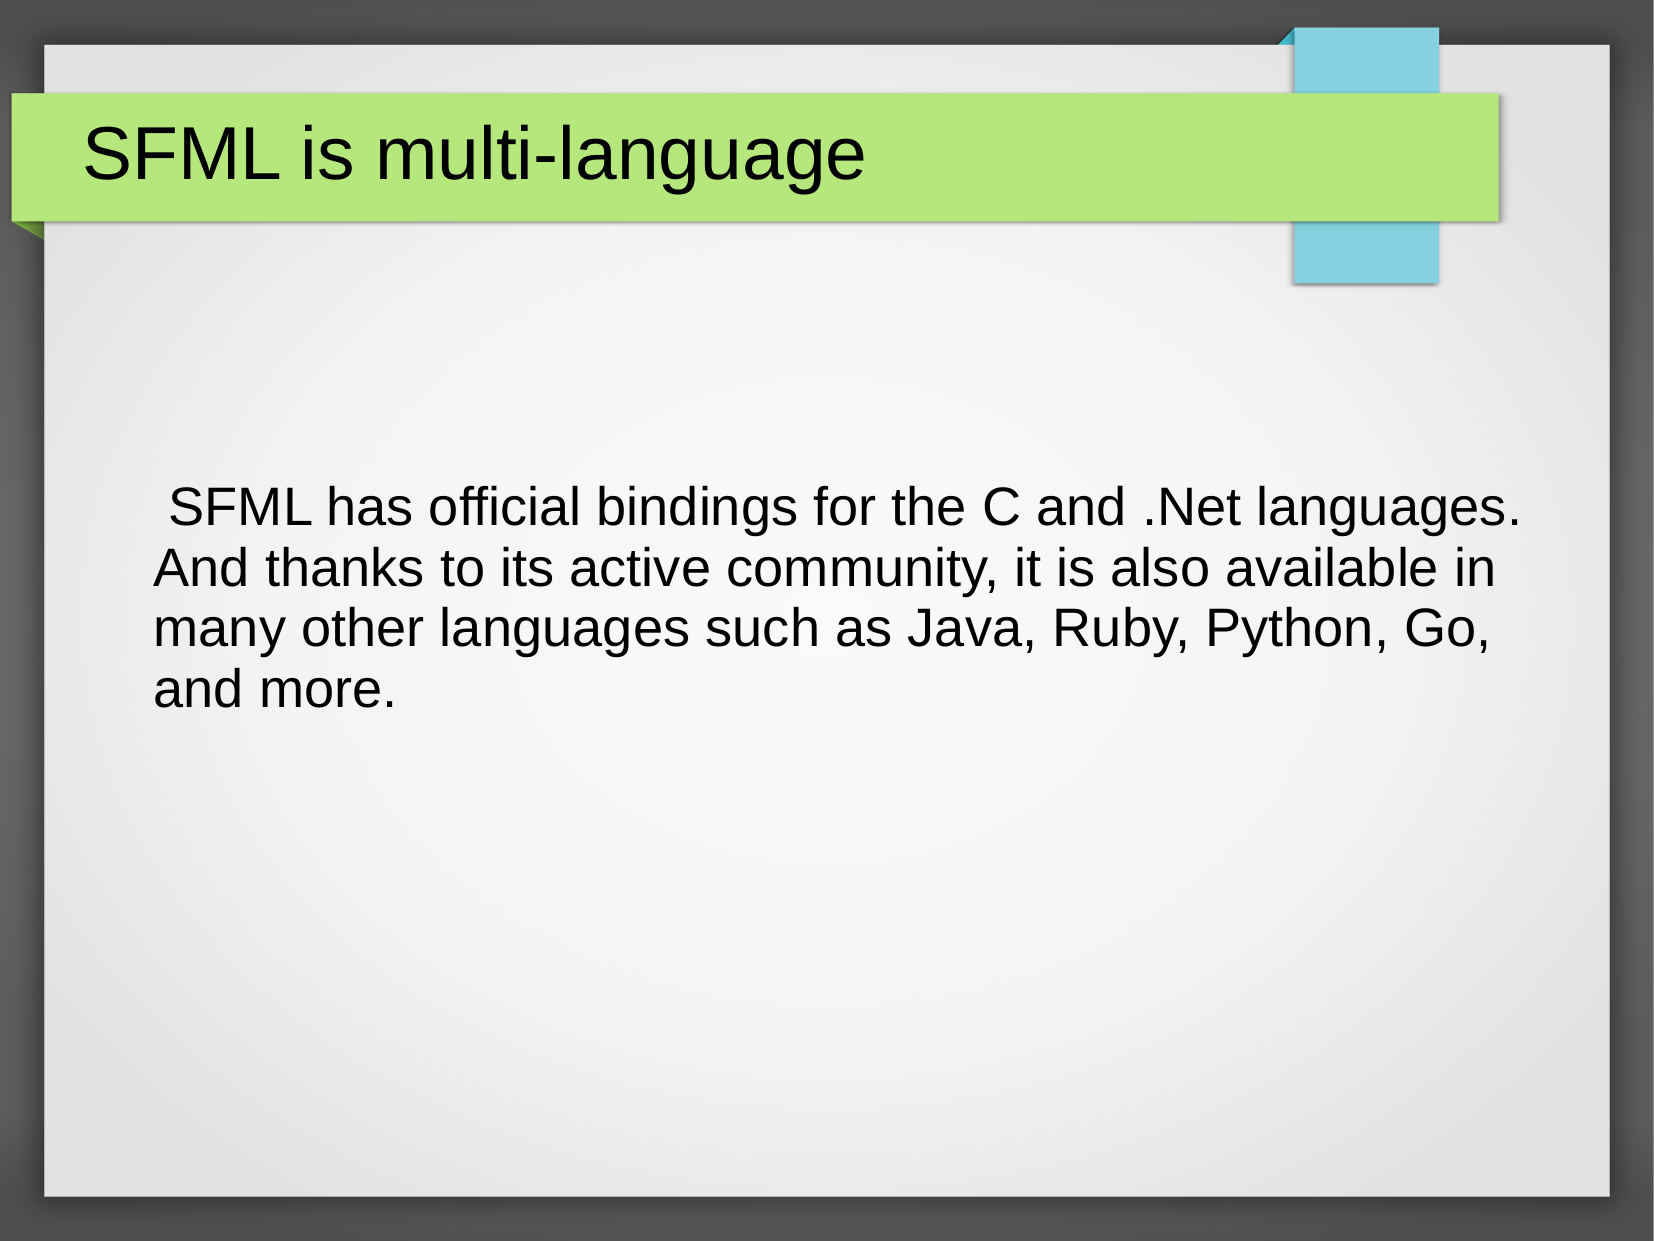

# SFML is multi-language
 SFML has official bindings for the C and .Net languages. And thanks to its active community, it is also available in many other languages such as Java, Ruby, Python, Go, and more.